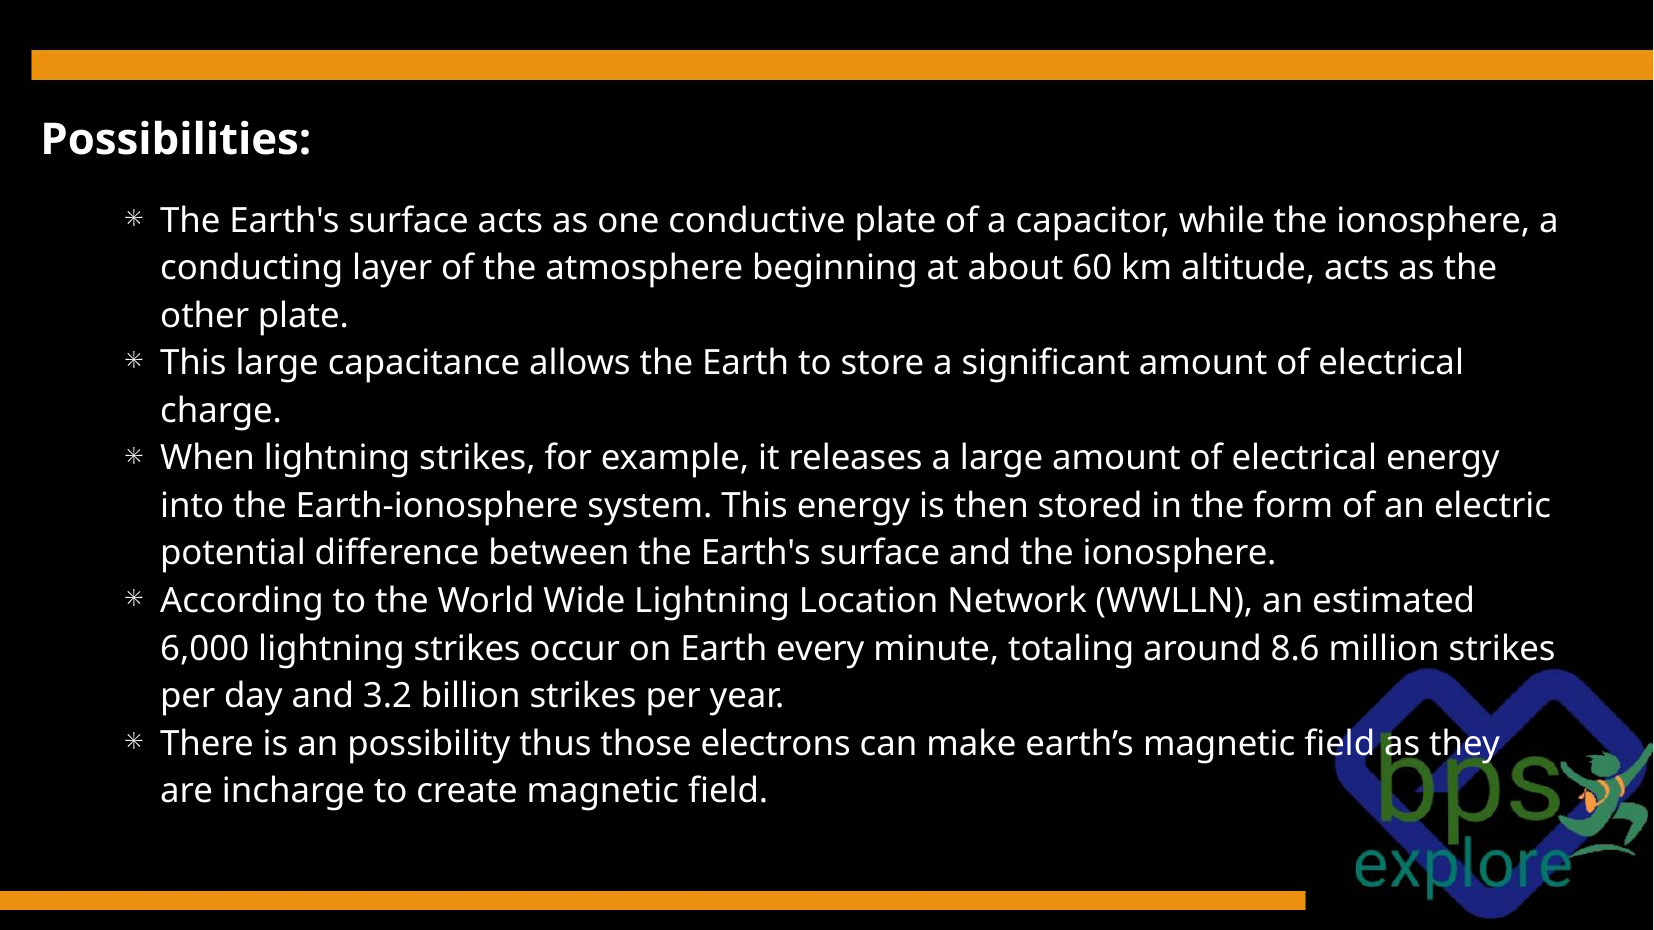

Possibilities:
The Earth's surface acts as one conductive plate of a capacitor, while the ionosphere, a conducting layer of the atmosphere beginning at about 60 km altitude, acts as the other plate.
This large capacitance allows the Earth to store a significant amount of electrical charge.
When lightning strikes, for example, it releases a large amount of electrical energy into the Earth-ionosphere system. This energy is then stored in the form of an electric potential difference between the Earth's surface and the ionosphere.
According to the World Wide Lightning Location Network (WWLLN), an estimated 6,000 lightning strikes occur on Earth every minute, totaling around 8.6 million strikes per day and 3.2 billion strikes per year.
There is an possibility thus those electrons can make earth’s magnetic field as they are incharge to create magnetic field.